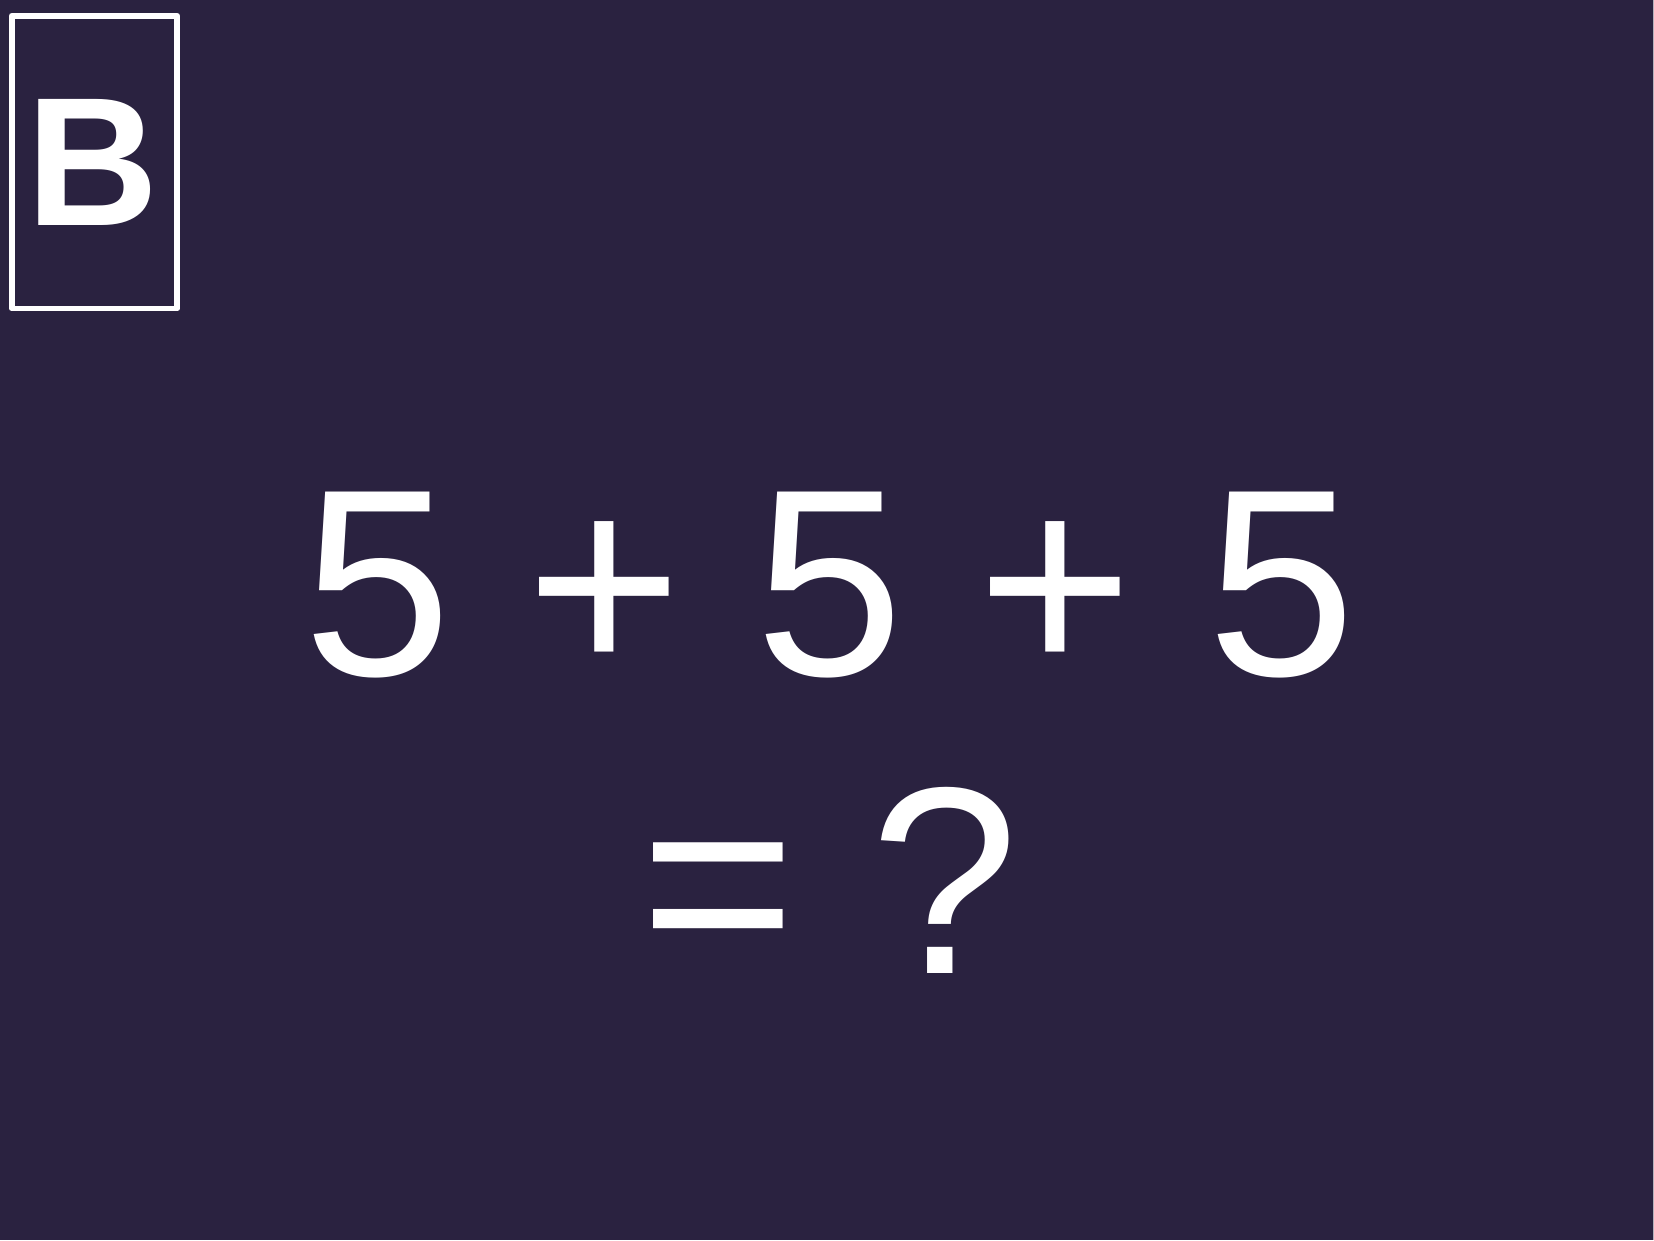

B
5 + 5 + 5
= ?
#